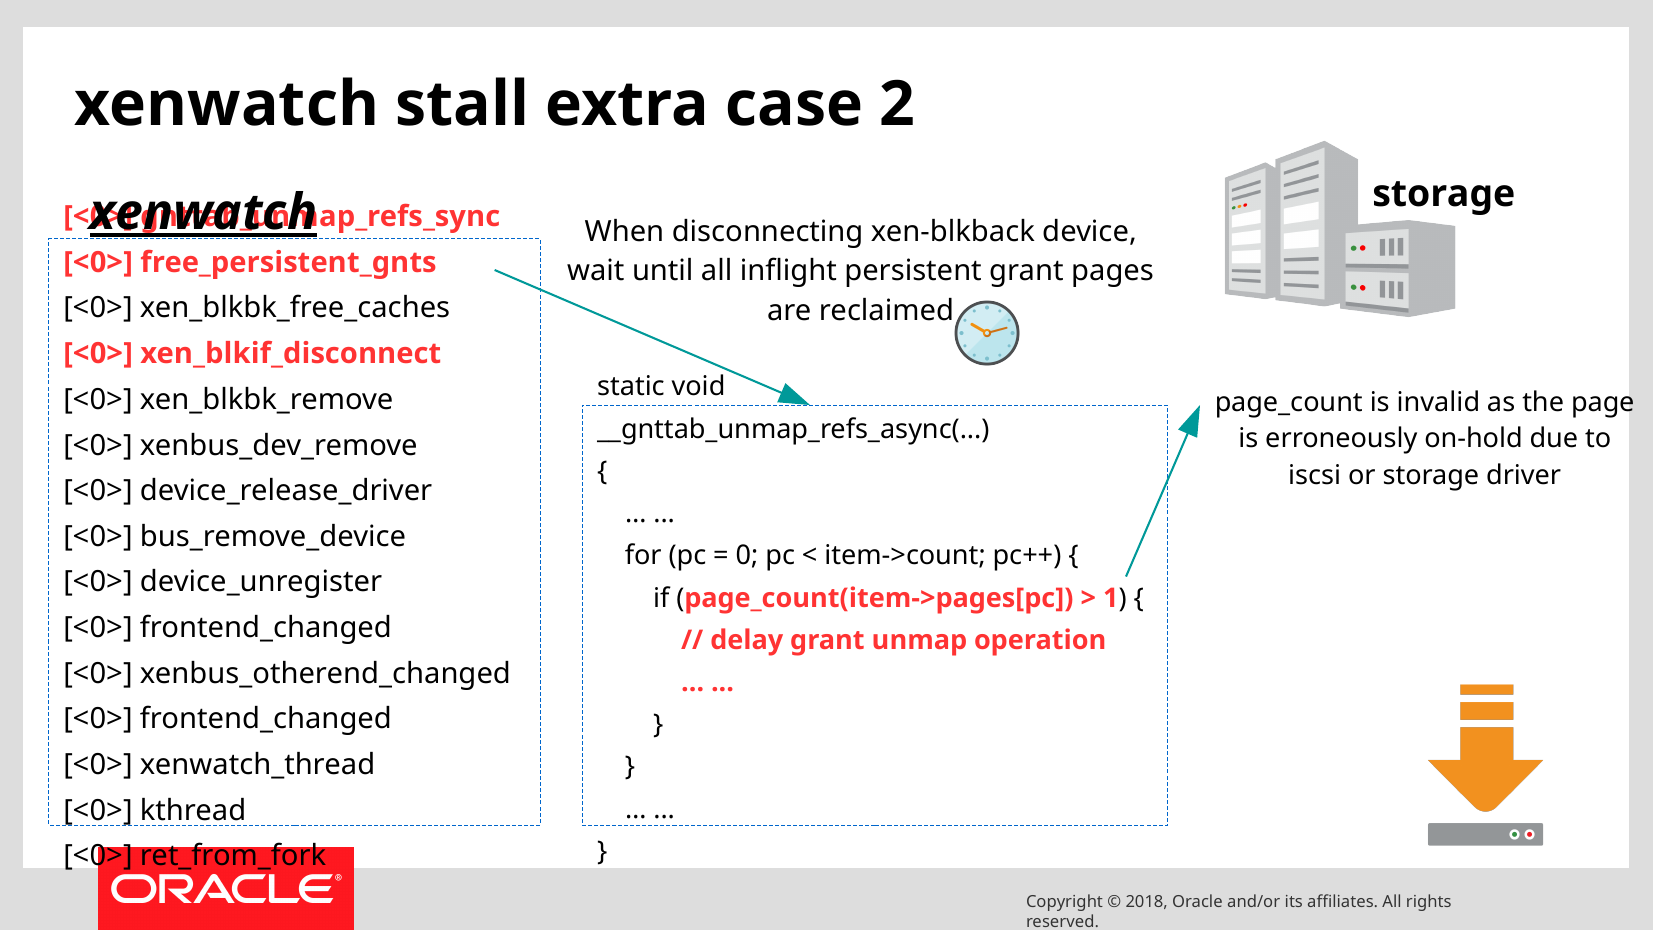

xenwatch stall extra case 2
storage
xenwatch
When disconnecting xen-blkback device,
wait until all inflight persistent grant pages
are reclaimed
[<0>] gnttab_unmap_refs_sync
[<0>] free_persistent_gnts
[<0>] xen_blkbk_free_caches
[<0>] xen_blkif_disconnect
[<0>] xen_blkbk_remove
[<0>] xenbus_dev_remove
[<0>] device_release_driver
[<0>] bus_remove_device
[<0>] device_unregister
[<0>] frontend_changed
[<0>] xenbus_otherend_changed
[<0>] frontend_changed
[<0>] xenwatch_thread
[<0>] kthread
[<0>] ret_from_fork
page_count is invalid as the page
is erroneously on-hold due to
iscsi or storage driver
static void
__gnttab_unmap_refs_async(...)
{
 … ...
 for (pc = 0; pc < item->count; pc++) {
 if (page_count(item->pages[pc]) > 1) {
 // delay grant unmap operation
 … ...
 }
 }
 … ...
}
Copyright © 2018, Oracle and/or its affiliates. All rights reserved.